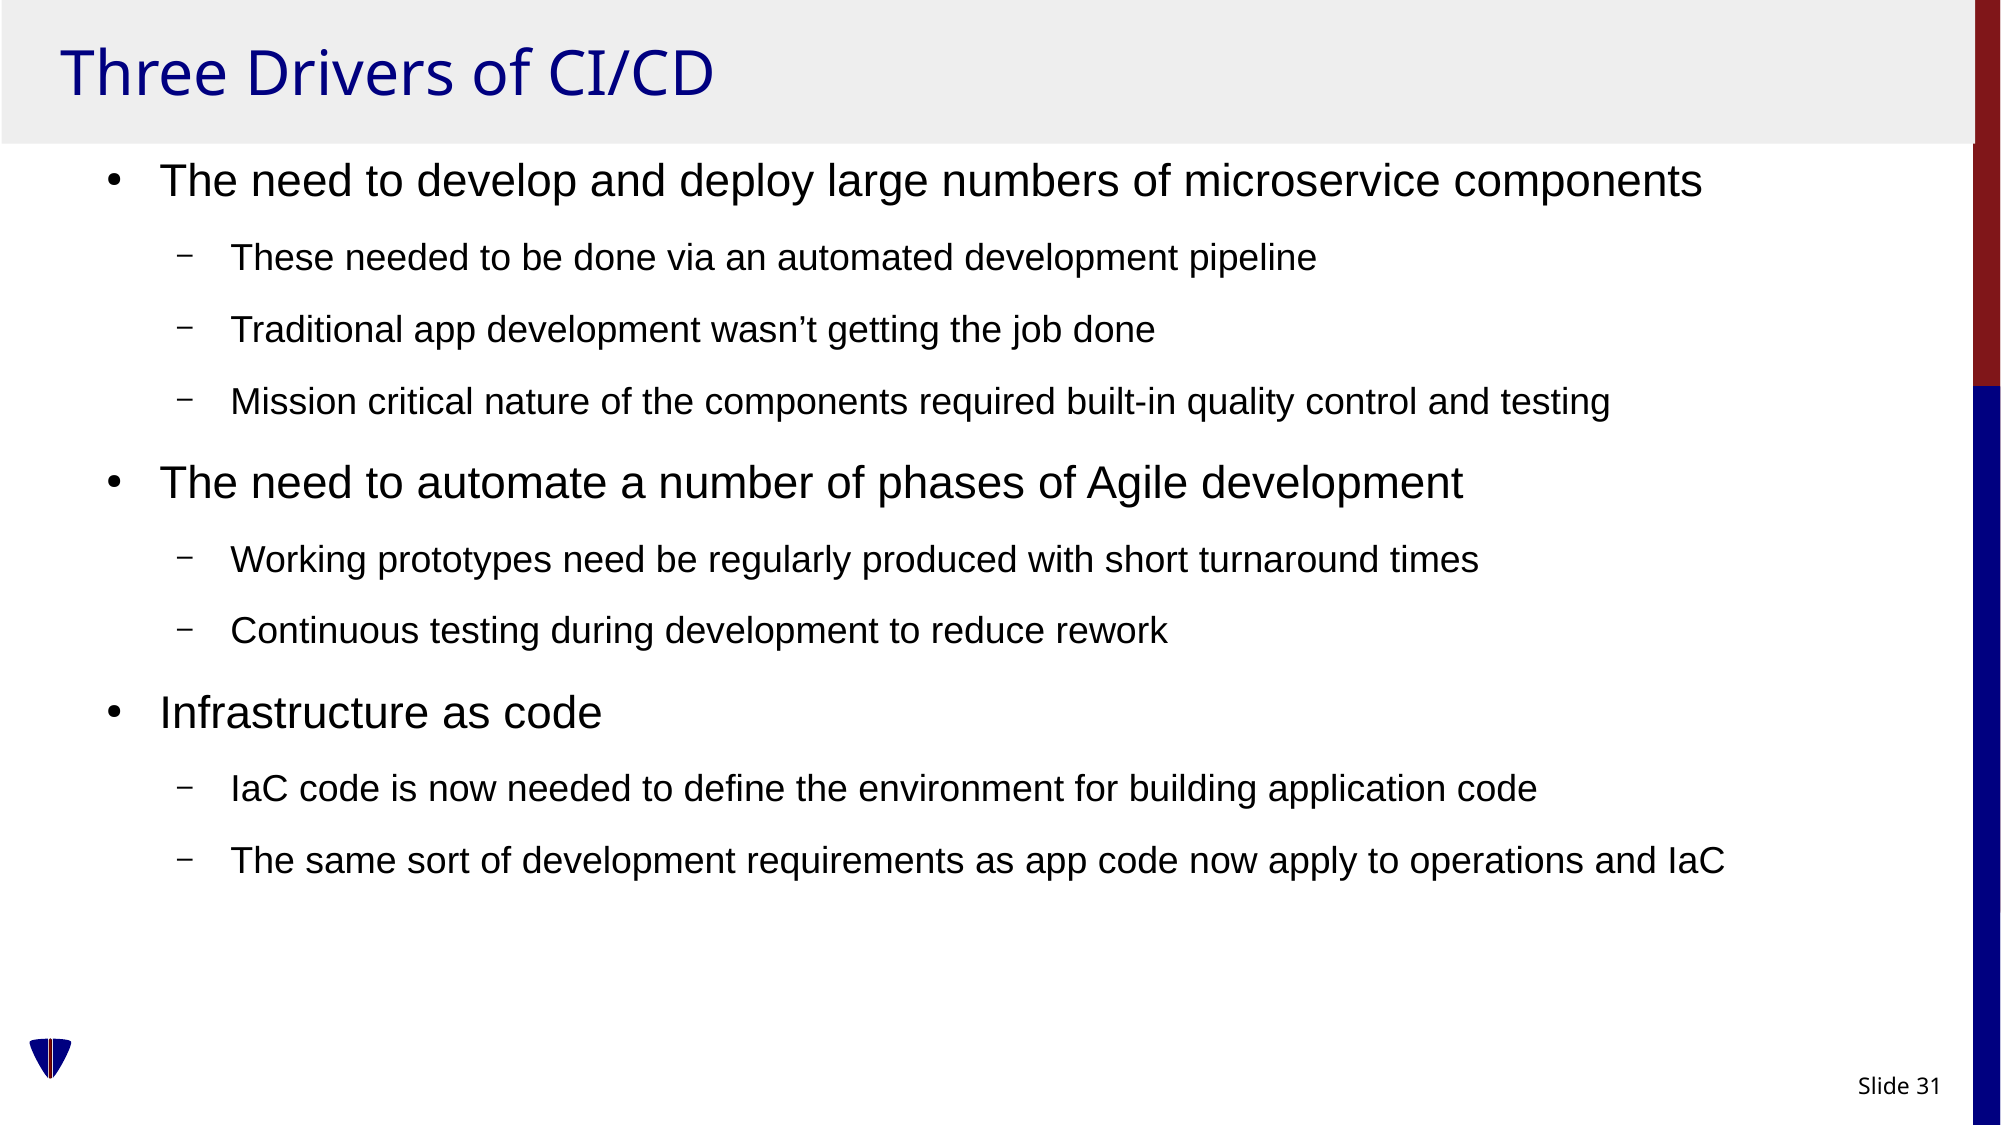

# Three Drivers of CI/CD
The need to develop and deploy large numbers of microservice components
These needed to be done via an automated development pipeline
Traditional app development wasn’t getting the job done
Mission critical nature of the components required built-in quality control and testing
The need to automate a number of phases of Agile development
Working prototypes need be regularly produced with short turnaround times
Continuous testing during development to reduce rework
Infrastructure as code
IaC code is now needed to define the environment for building application code
The same sort of development requirements as app code now apply to operations and IaC